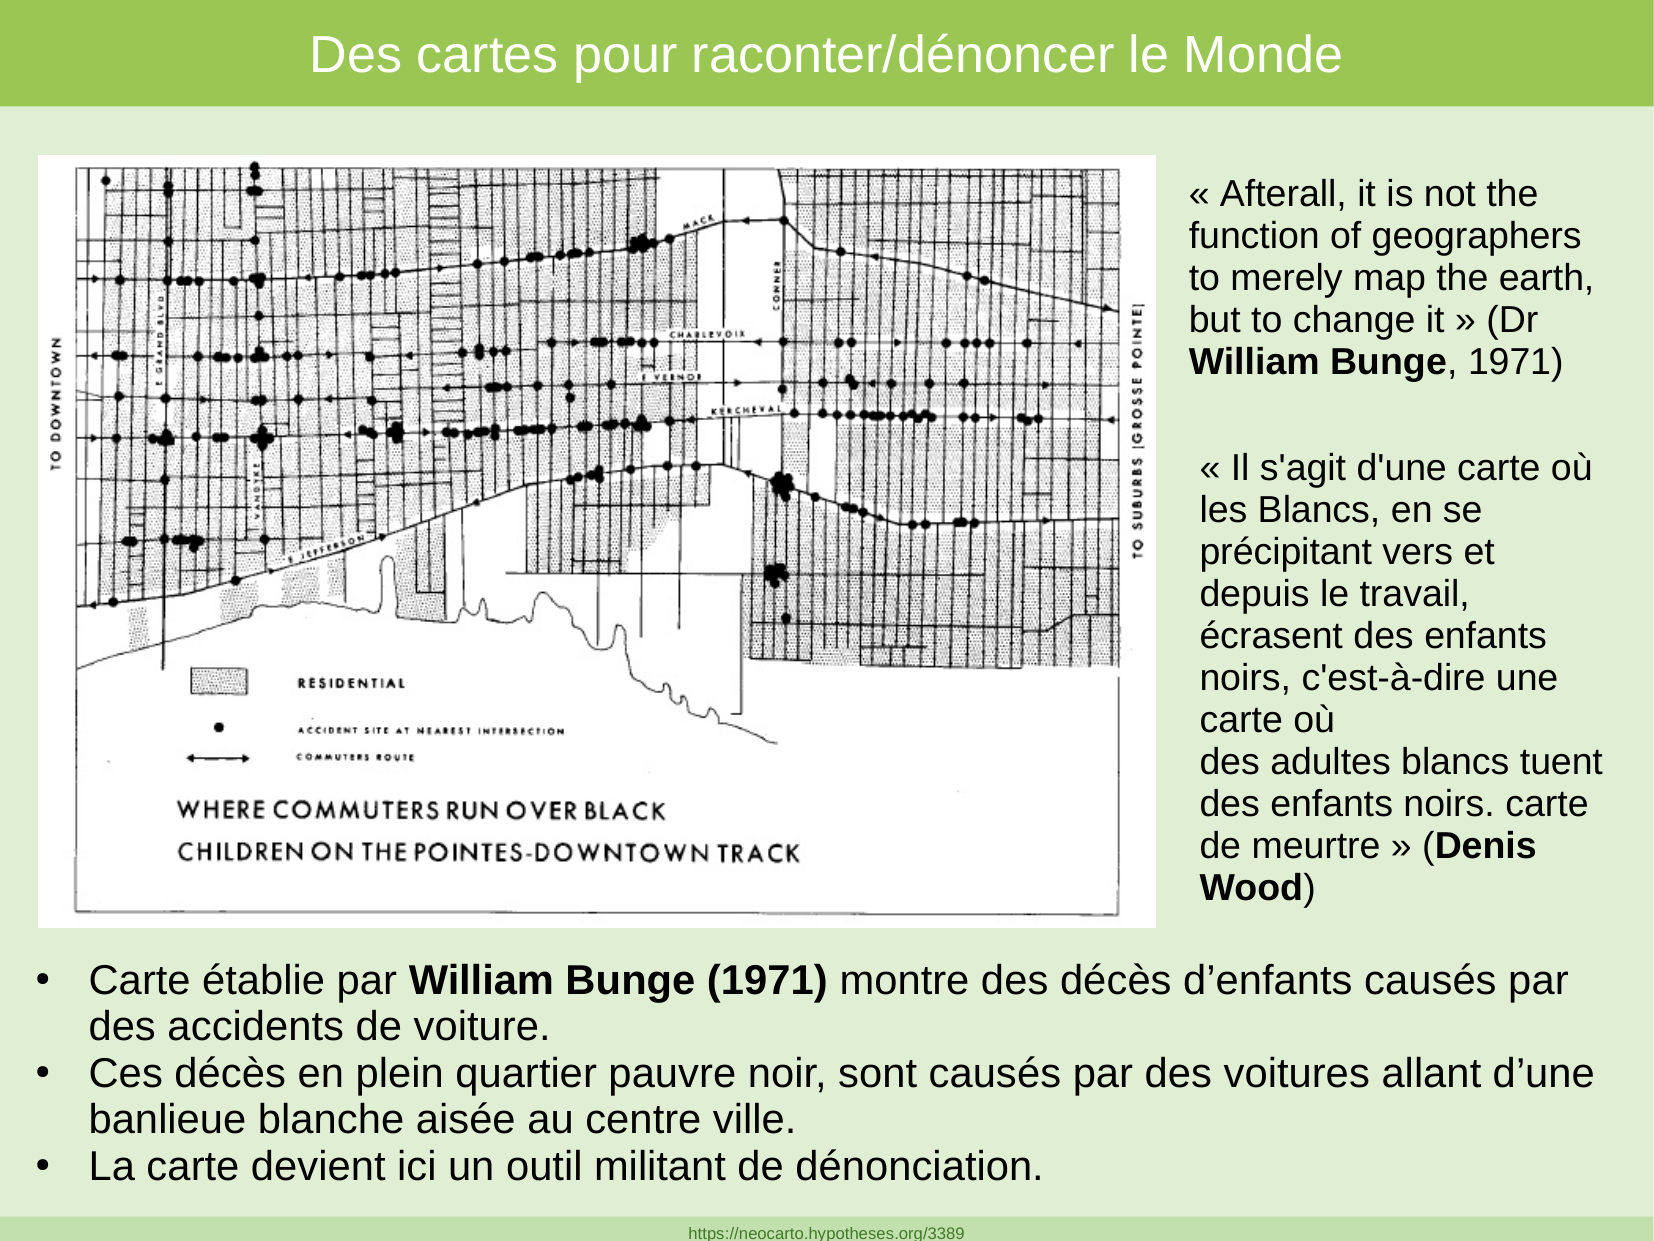

# Des cartes pour raconter/dénoncer le Monde
« Afterall, it is not the
function of geographers
to merely map the earth, but to change it » (Dr William Bunge, 1971)
« Il s'agit d'une carte où les Blancs, en se précipitant vers et depuis le travail, écrasent des enfants noirs, c'est-à-dire une carte où
des adultes blancs tuent des enfants noirs. carte de meurtre » (Denis Wood)
Carte établie par William Bunge (1971) montre des décès d’enfants causés par des accidents de voiture.
Ces décès en plein quartier pauvre noir, sont causés par des voitures allant d’une banlieue blanche aisée au centre ville.
La carte devient ici un outil militant de dénonciation.
https://neocarto.hypotheses.org/3389